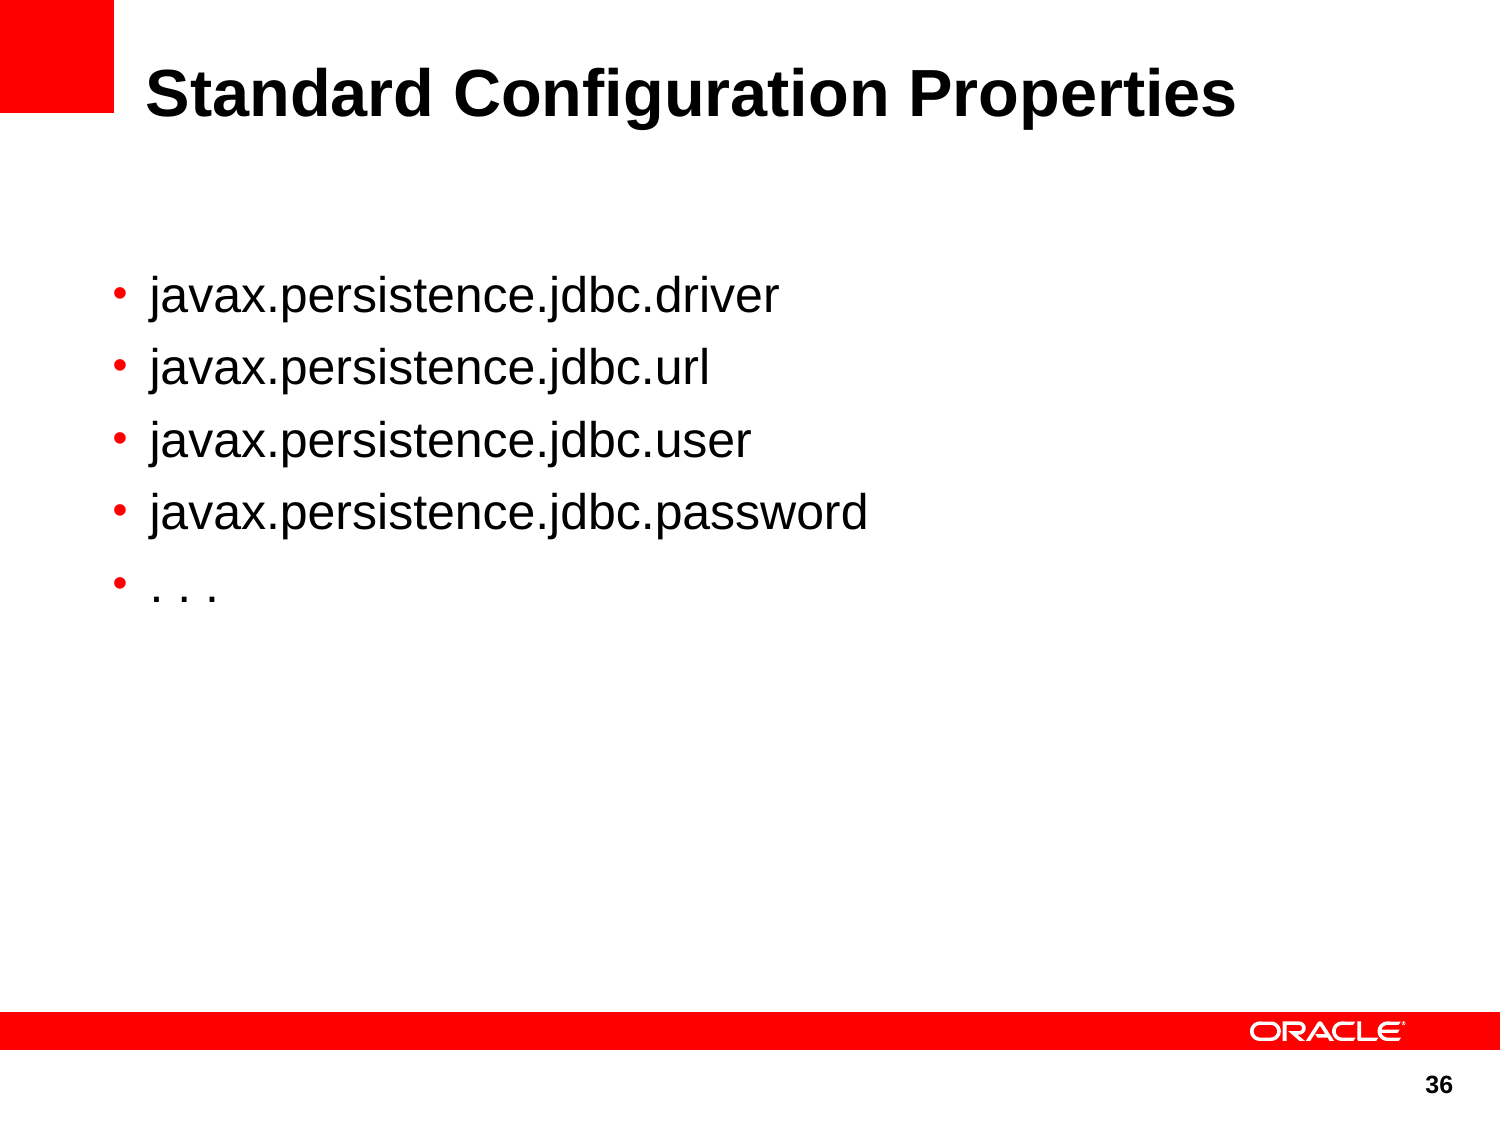

# Standard Configuration Properties
javax.persistence.jdbc.driver
javax.persistence.jdbc.url
javax.persistence.jdbc.user
javax.persistence.jdbc.password
. . .